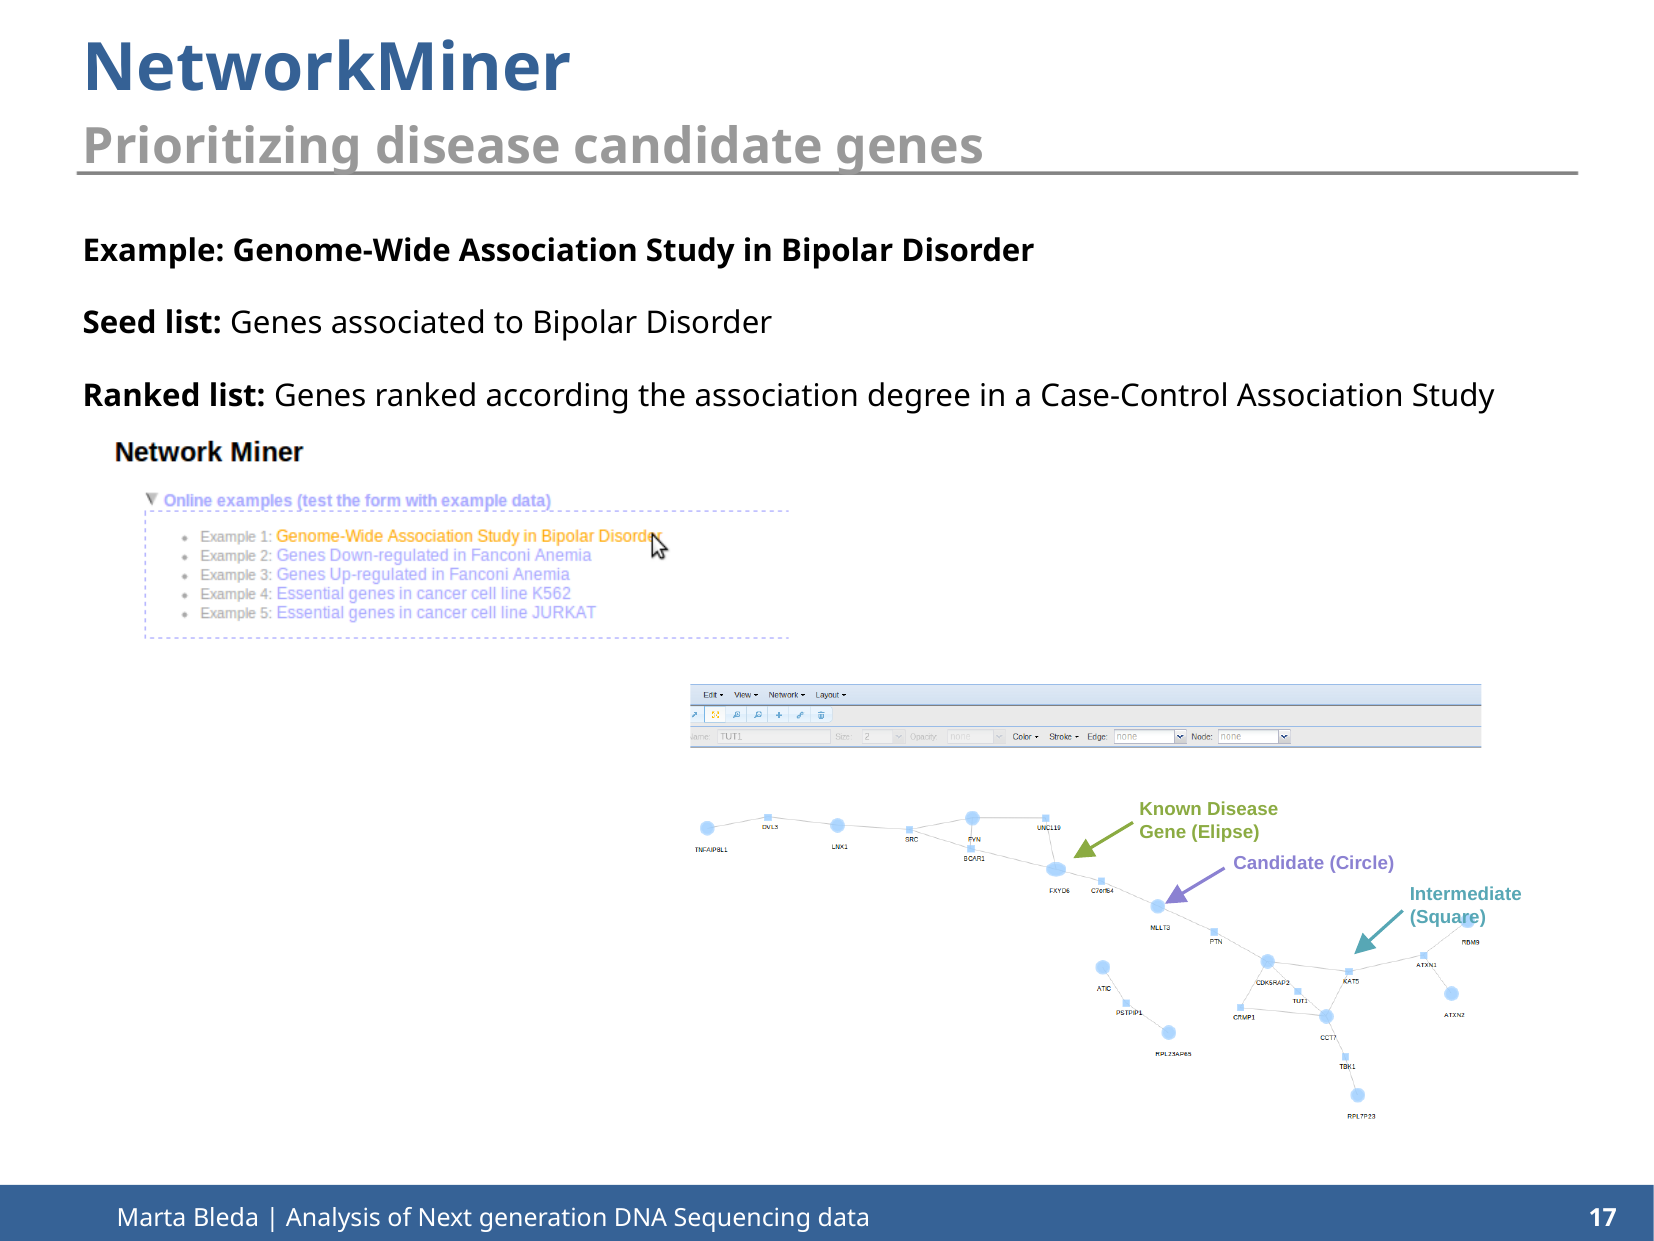

NetworkMiner
Prioritizing disease candidate genes
# Example: Genome-Wide Association Study in Bipolar Disorder
Seed list: Genes associated to Bipolar Disorder
Ranked list: Genes ranked according the association degree in a Case-Control Association Study
Known Disease Gene (Elipse)
Candidate (Circle)
Intermediate (Square)
Marta Bleda | Analysis of Next generation DNA Sequencing data
17